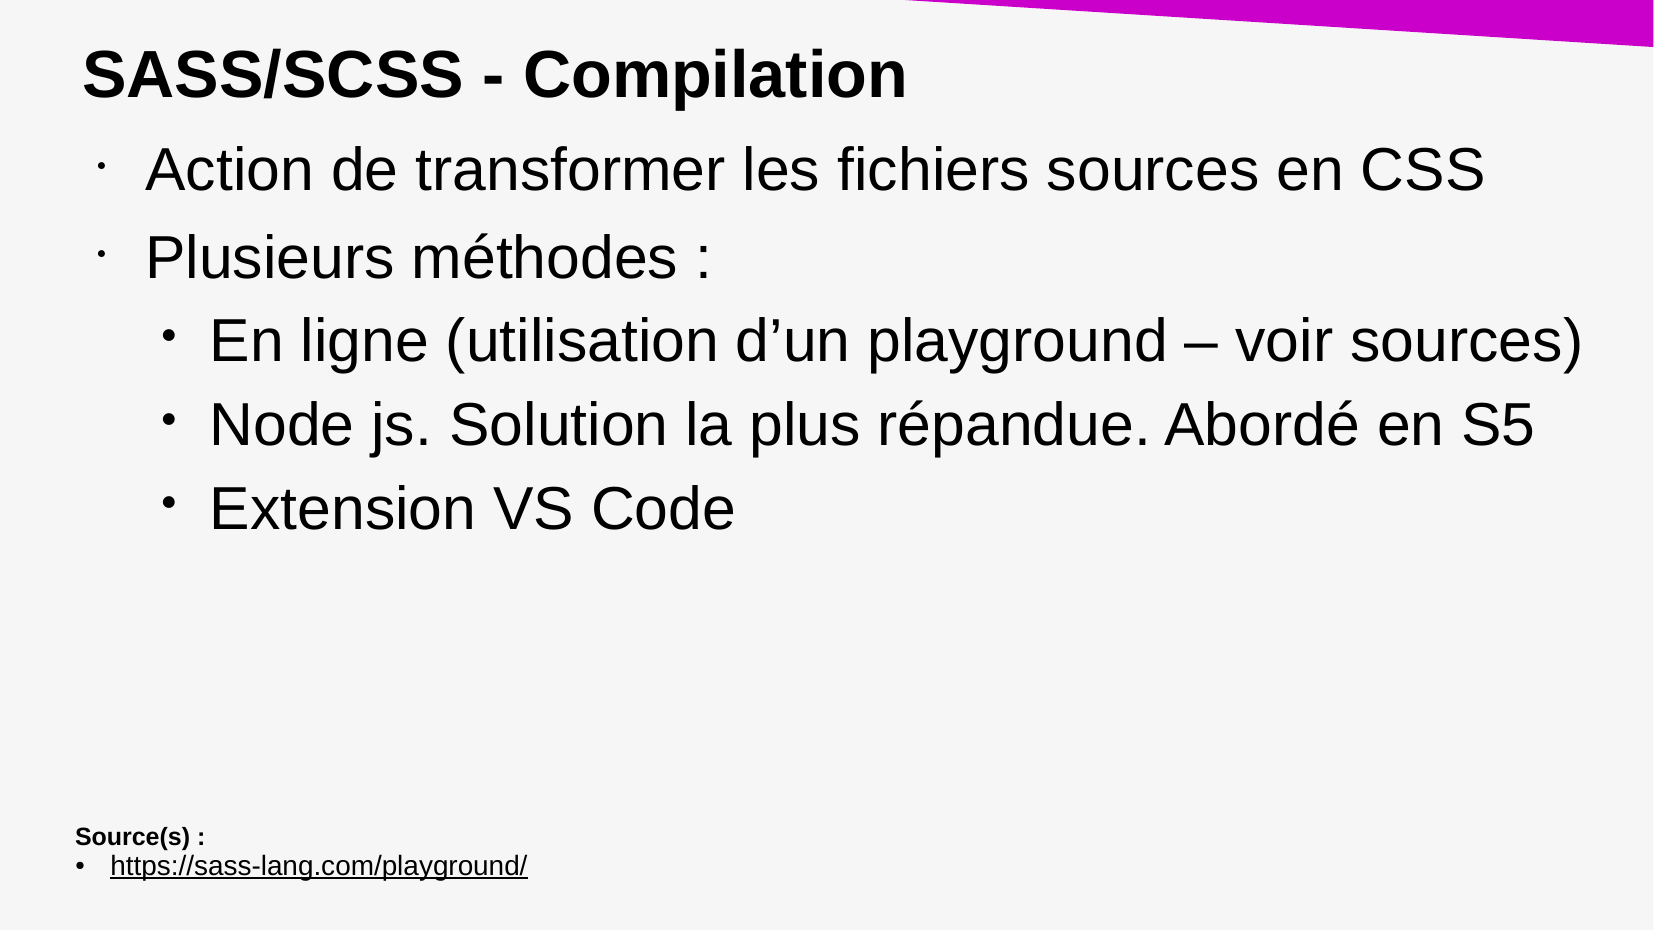

# SASS/SCSS - Compilation
Action de transformer les fichiers sources en CSS
Plusieurs méthodes :
En ligne (utilisation d’un playground – voir sources)
Node js. Solution la plus répandue. Abordé en S5
Extension VS Code
Source(s) :
https://sass-lang.com/playground/